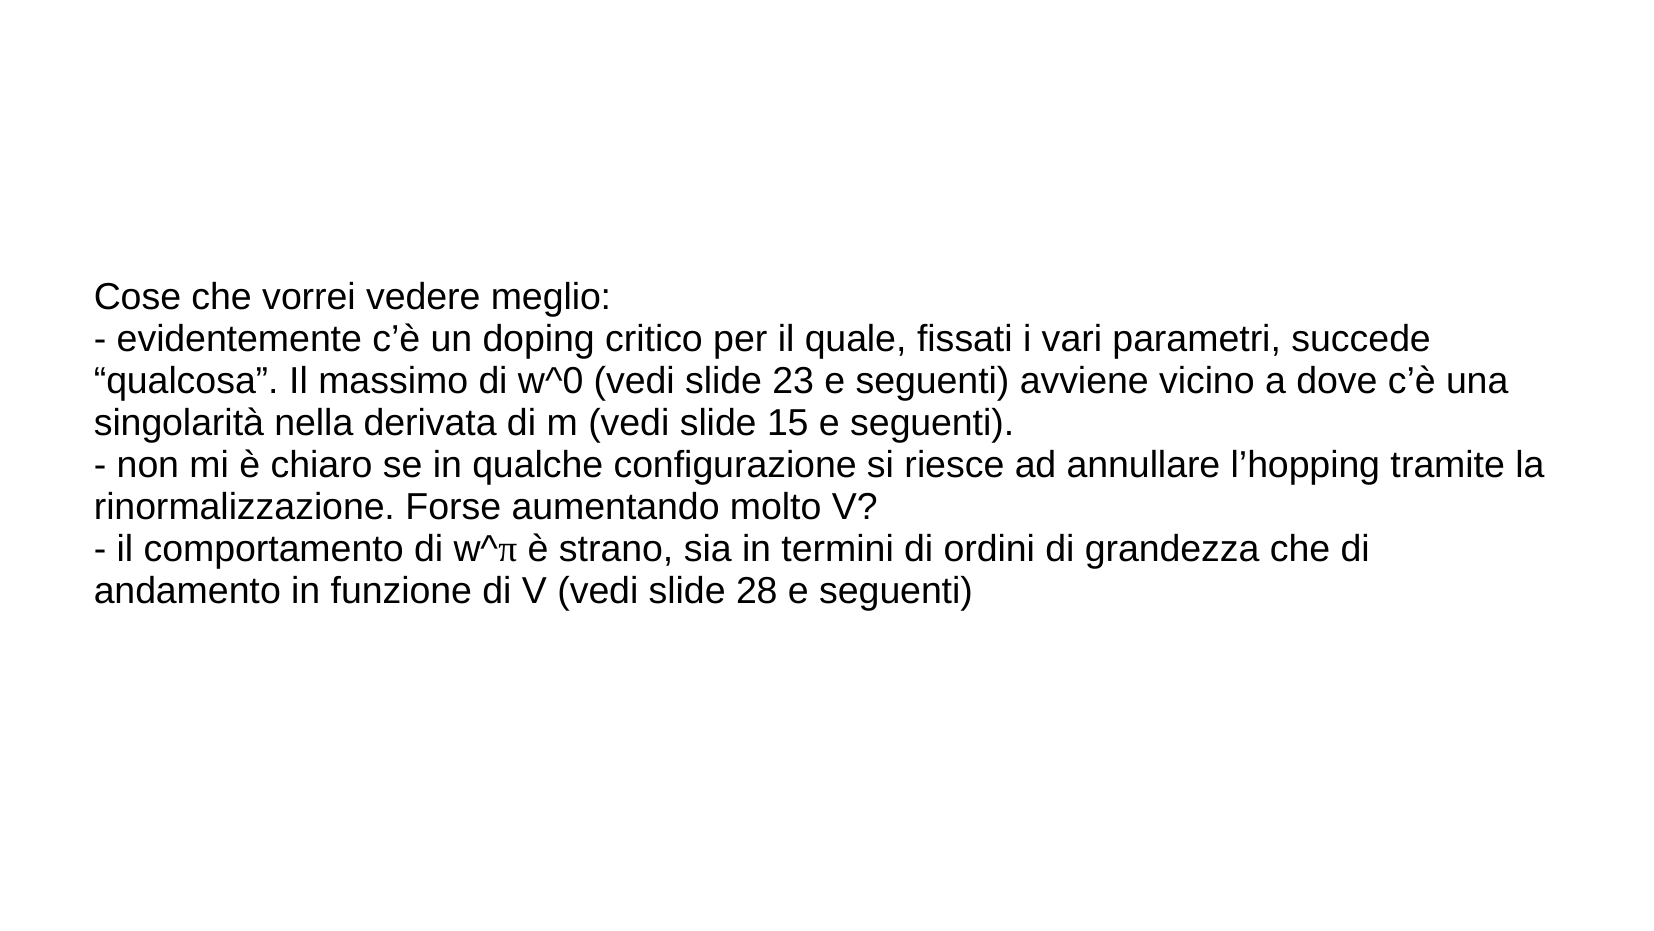

Cose che vorrei vedere meglio:
- evidentemente c’è un doping critico per il quale, fissati i vari parametri, succede “qualcosa”. Il massimo di w^0 (vedi slide 23 e seguenti) avviene vicino a dove c’è una singolarità nella derivata di m (vedi slide 15 e seguenti).
- non mi è chiaro se in qualche configurazione si riesce ad annullare l’hopping tramite la rinormalizzazione. Forse aumentando molto V?
- il comportamento di w^π è strano, sia in termini di ordini di grandezza che di andamento in funzione di V (vedi slide 28 e seguenti)